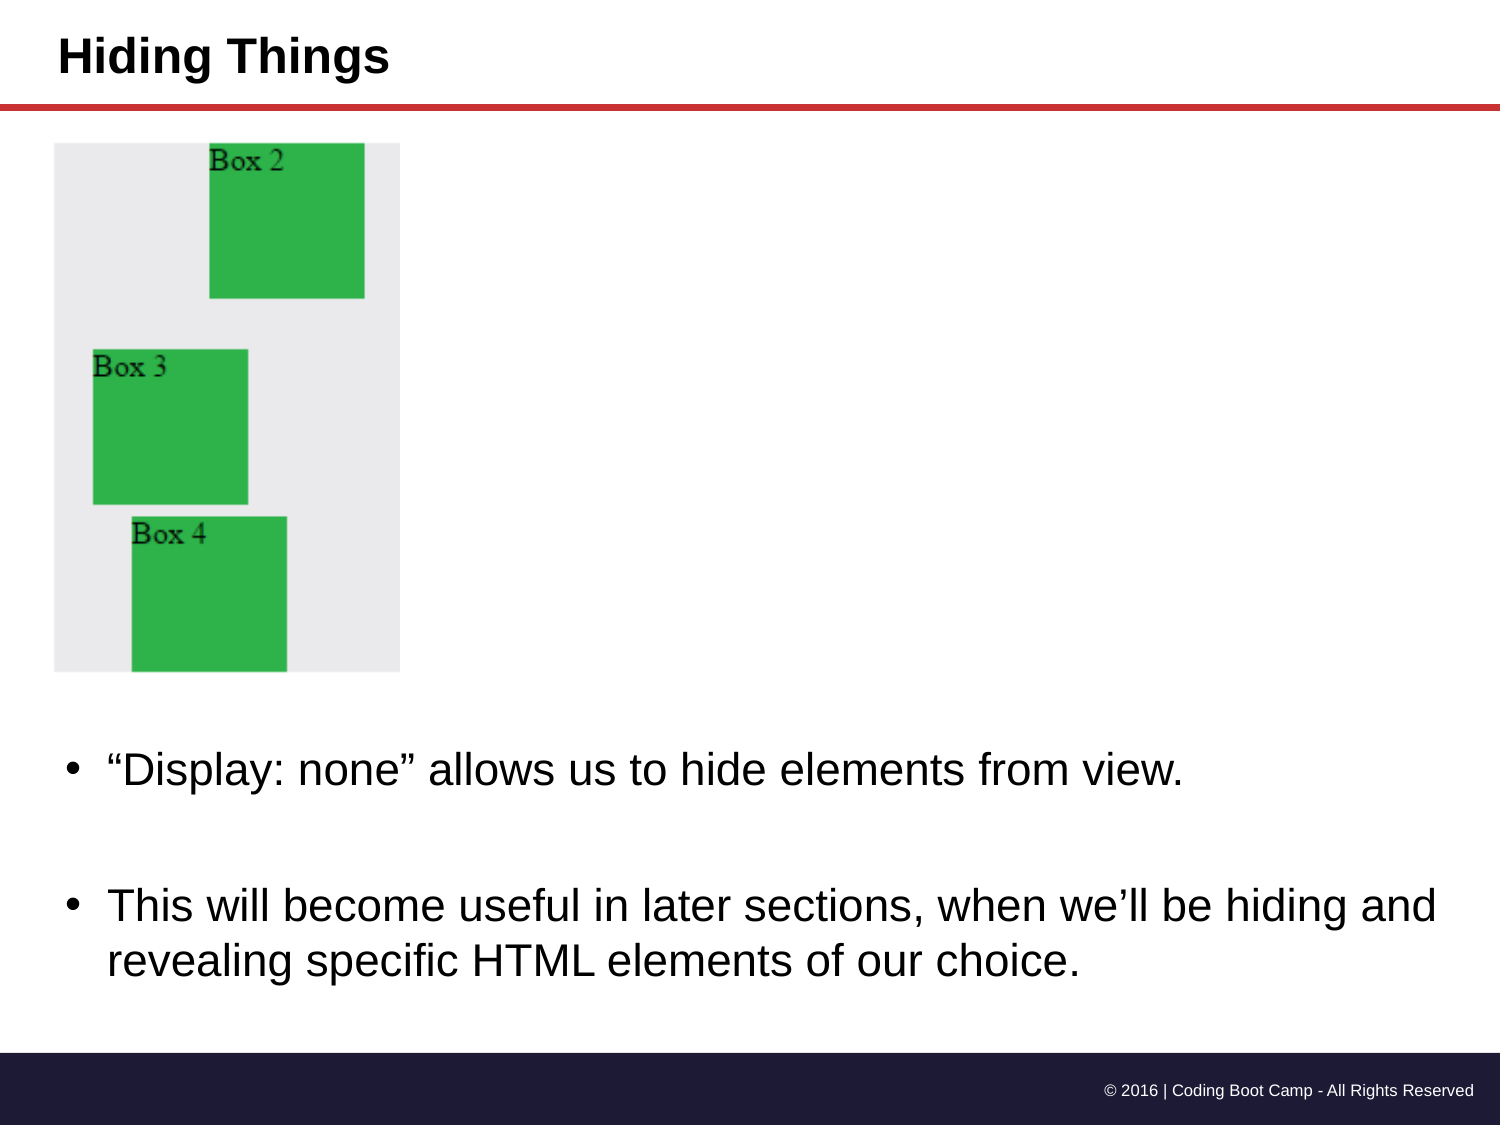

Hiding Things
“Display: none” allows us to hide elements from view.
This will become useful in later sections, when we’ll be hiding and revealing specific HTML elements of our choice.